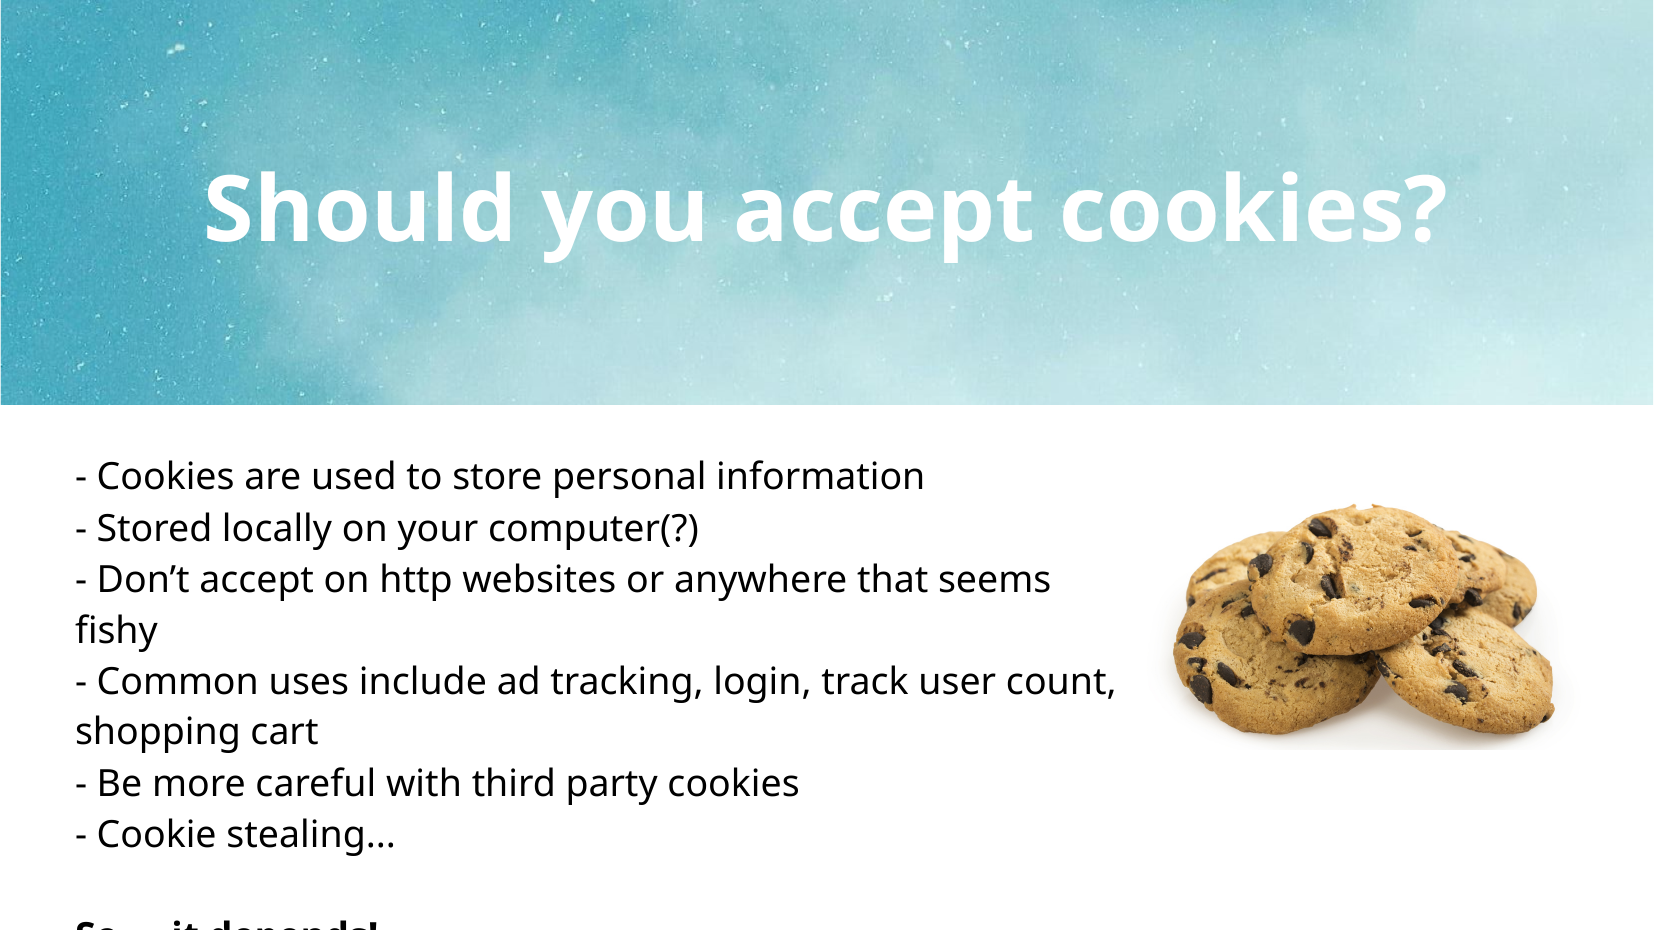

# Should you accept cookies?
- Cookies are used to store personal information
- Stored locally on your computer(?)
- Don’t accept on http websites or anywhere that seems fishy
- Common uses include ad tracking, login, track user count, shopping cart
- Be more careful with third party cookies
- Cookie stealing...
So…. it depends!